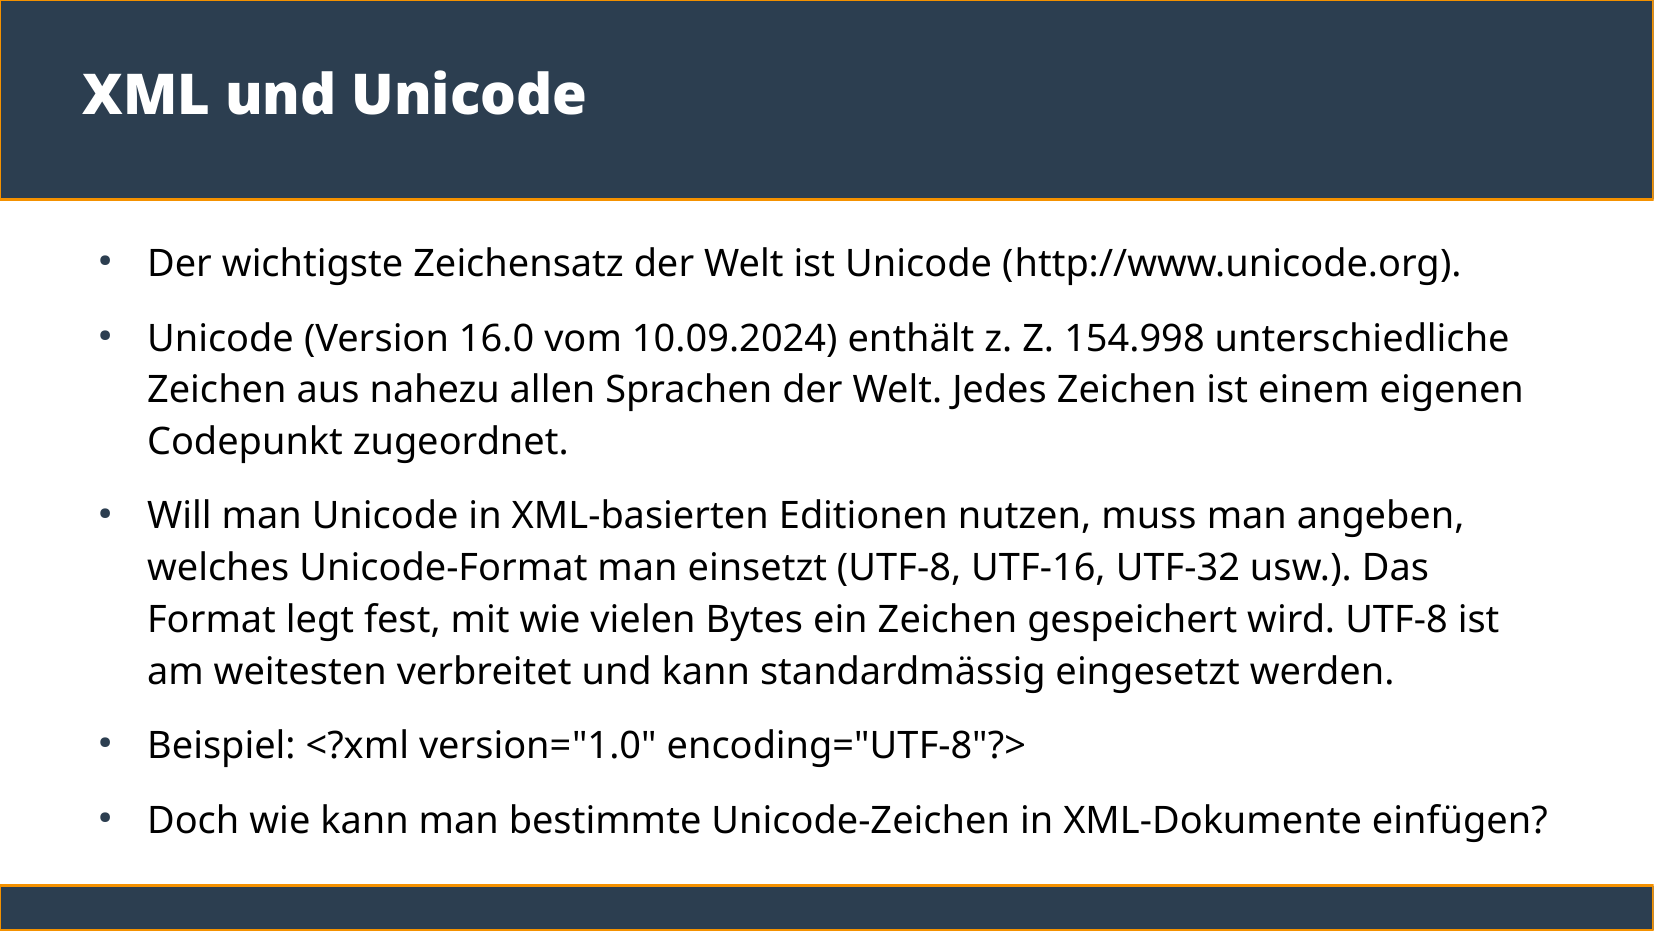

# XML und Unicode
Der wichtigste Zeichensatz der Welt ist Unicode (http://www.unicode.org).
Unicode (Version 16.0 vom 10.09.2024) enthält z. Z. 154.998 unterschiedliche Zeichen aus nahezu allen Sprachen der Welt. Jedes Zeichen ist einem eigenen Codepunkt zugeordnet.
Will man Unicode in XML-basierten Editionen nutzen, muss man angeben, welches Unicode-Format man einsetzt (UTF-8, UTF-16, UTF-32 usw.). Das Format legt fest, mit wie vielen Bytes ein Zeichen gespeichert wird. UTF-8 ist am weitesten verbreitet und kann standardmässig eingesetzt werden.
Beispiel: <?xml version="1.0" encoding="UTF-8"?>
Doch wie kann man bestimmte Unicode-Zeichen in XML-Dokumente einfügen?